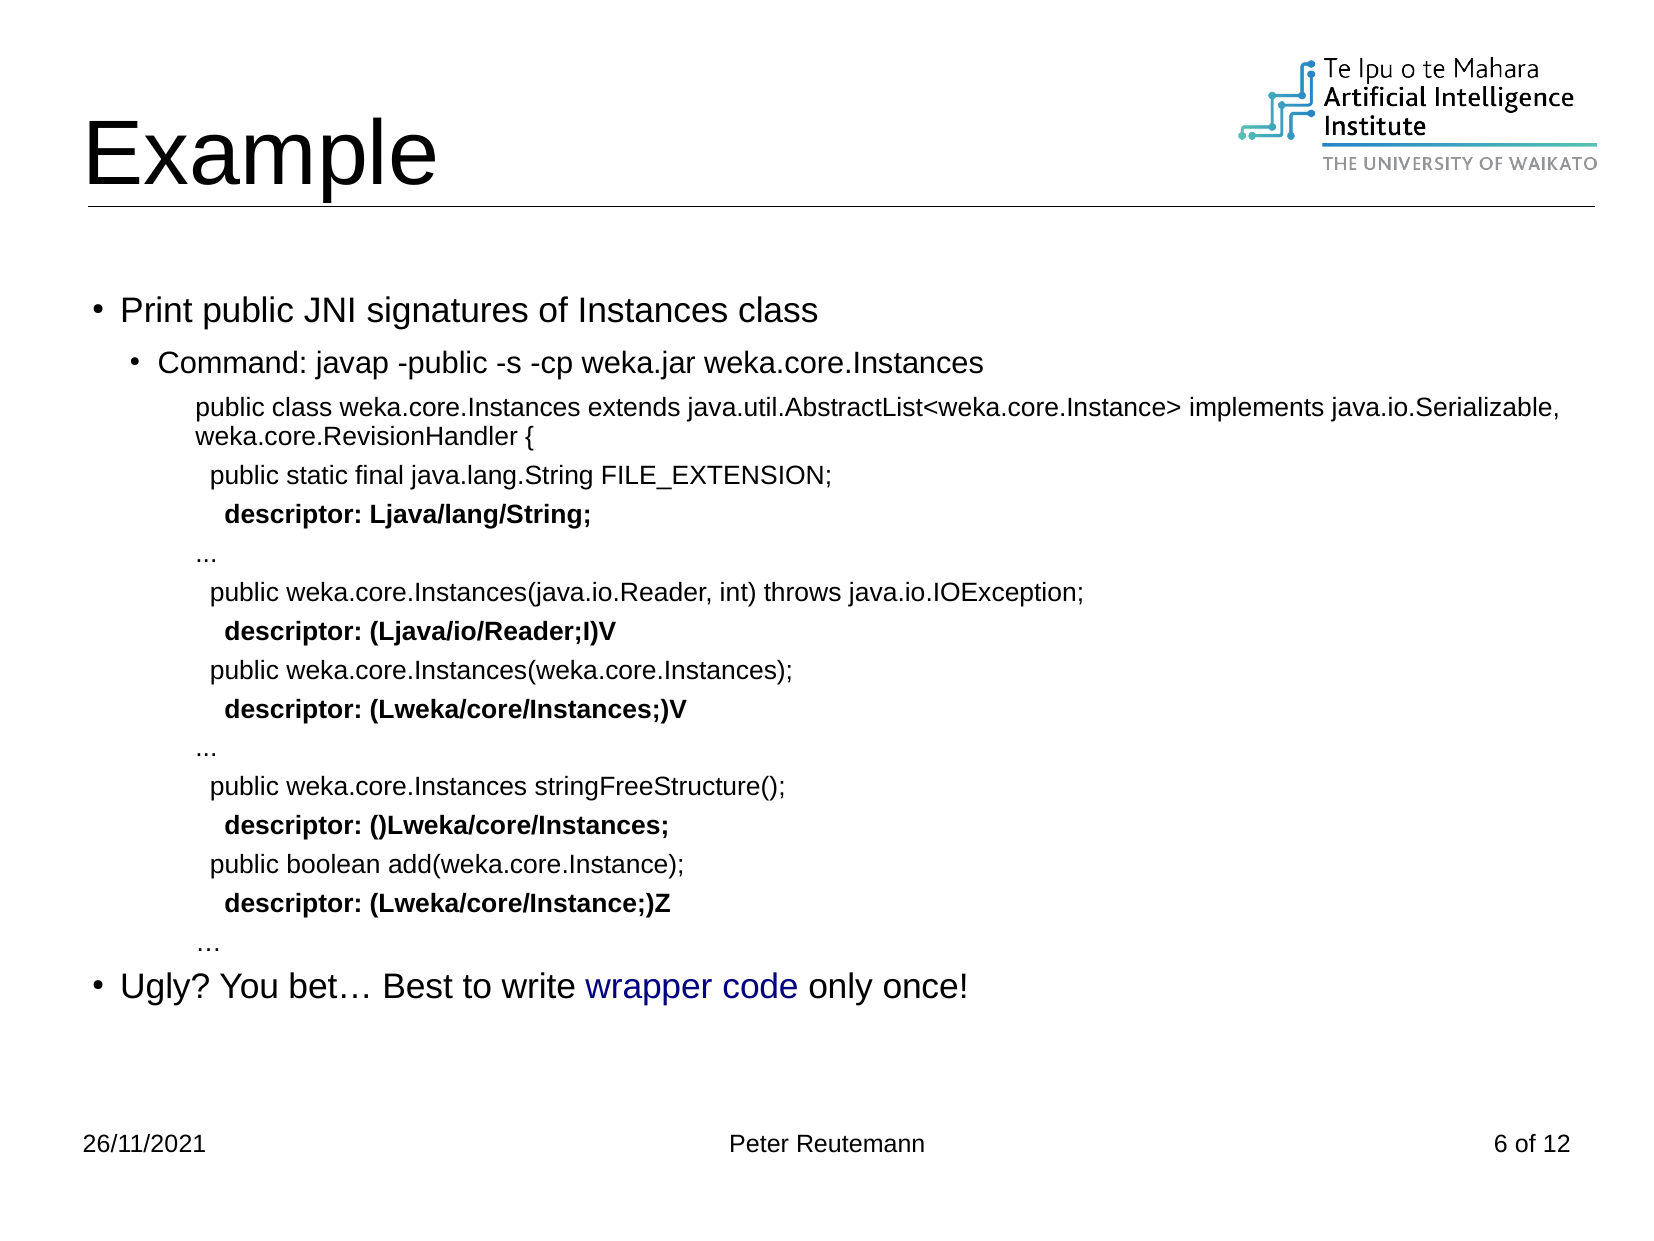

# Example
Print public JNI signatures of Instances class
Command: javap -public -s -cp weka.jar weka.core.Instances
public class weka.core.Instances extends java.util.AbstractList<weka.core.Instance> implements java.io.Serializable, weka.core.RevisionHandler {
 public static final java.lang.String FILE_EXTENSION;
 descriptor: Ljava/lang/String;
...
 public weka.core.Instances(java.io.Reader, int) throws java.io.IOException;
 descriptor: (Ljava/io/Reader;I)V
 public weka.core.Instances(weka.core.Instances);
 descriptor: (Lweka/core/Instances;)V
...
 public weka.core.Instances stringFreeStructure();
 descriptor: ()Lweka/core/Instances;
 public boolean add(weka.core.Instance);
 descriptor: (Lweka/core/Instance;)Z
…
Ugly? You bet… Best to write wrapper code only once!
26/11/2021
Peter Reutemann
6